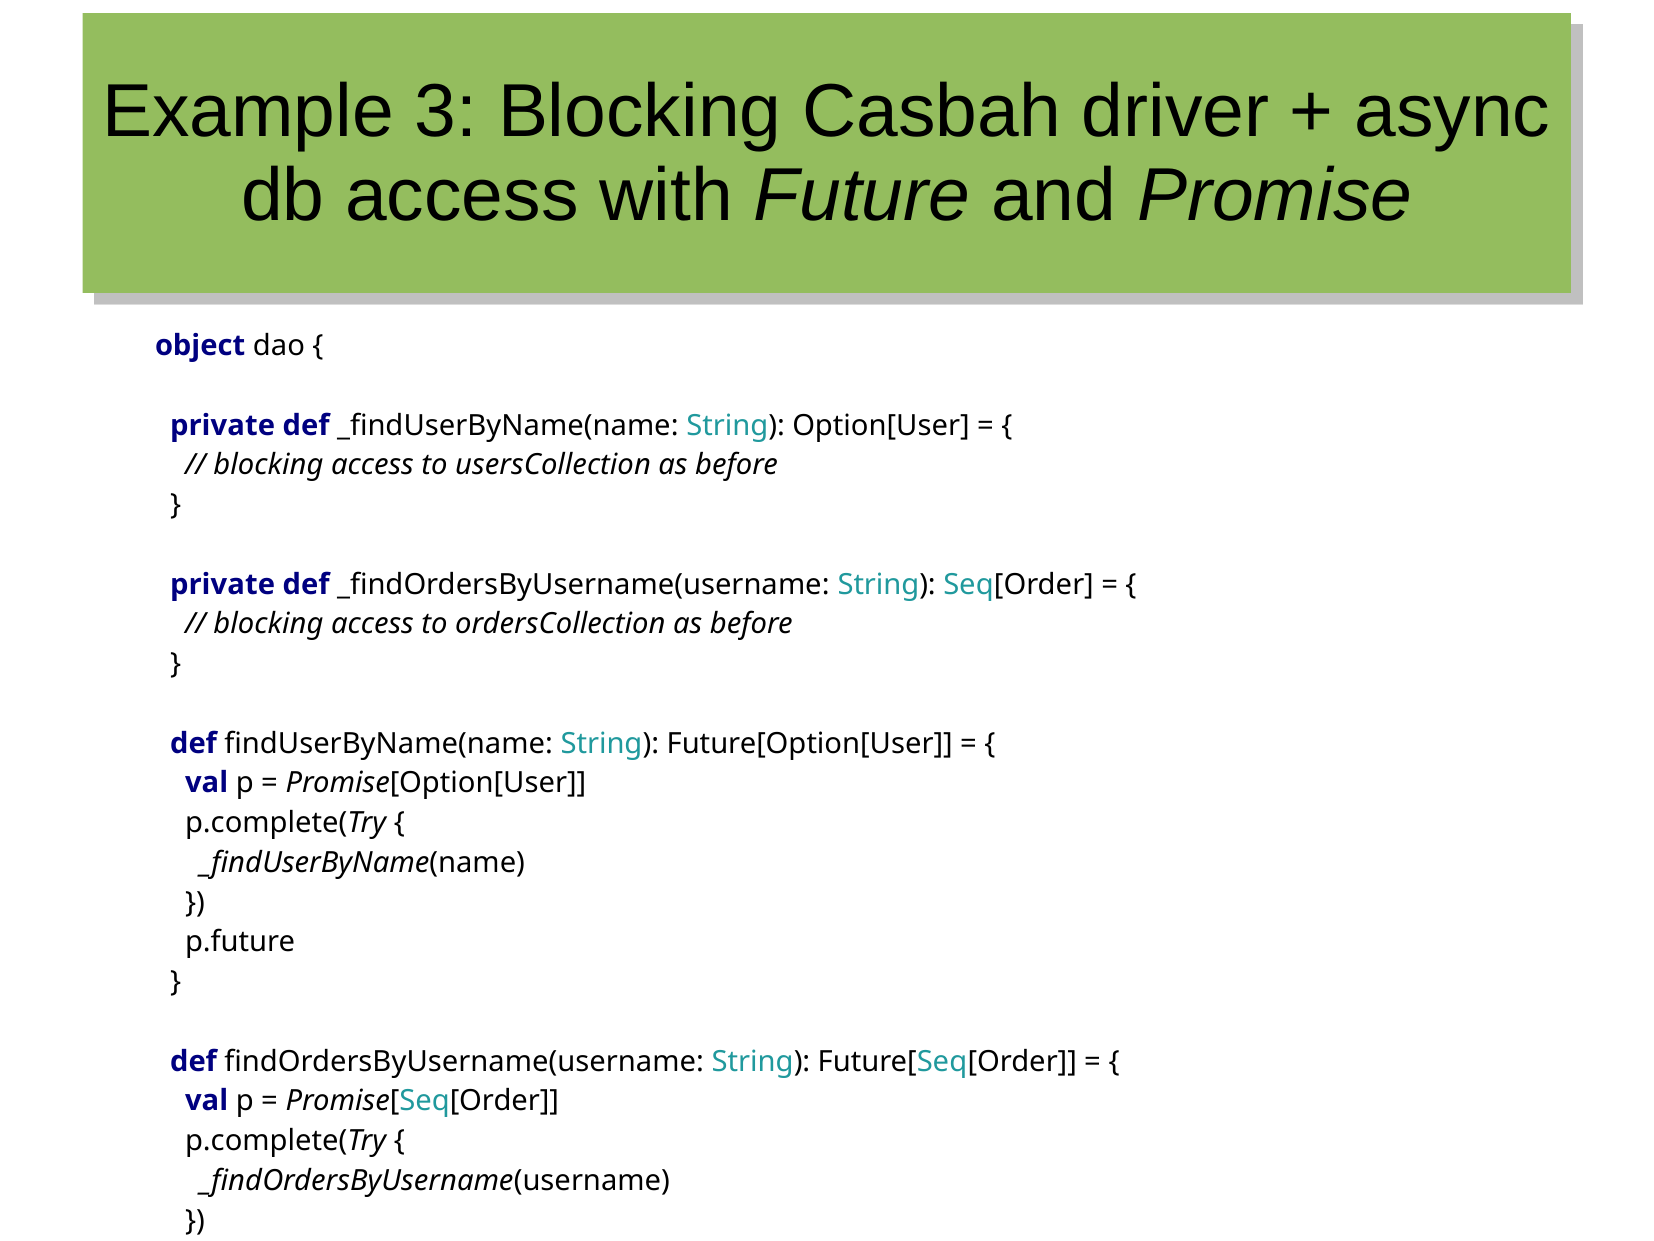

# Example 3: Blocking Casbah driver + async db access with Future and Promise
object dao {
 private def _findUserByName(name: String): Option[User] = {
 // blocking access to usersCollection as before
 }
 private def _findOrdersByUsername(username: String): Seq[Order] = {
 // blocking access to ordersCollection as before
 }
 def findUserByName(name: String): Future[Option[User]] = {
 val p = Promise[Option[User]]
 p.complete(Try {
 _findUserByName(name)
 })
 p.future
 }
 def findOrdersByUsername(username: String): Future[Seq[Order]] = {
 val p = Promise[Seq[Order]]
 p.complete(Try {
 _findOrdersByUsername(username)
 })
 p.future
 }
}